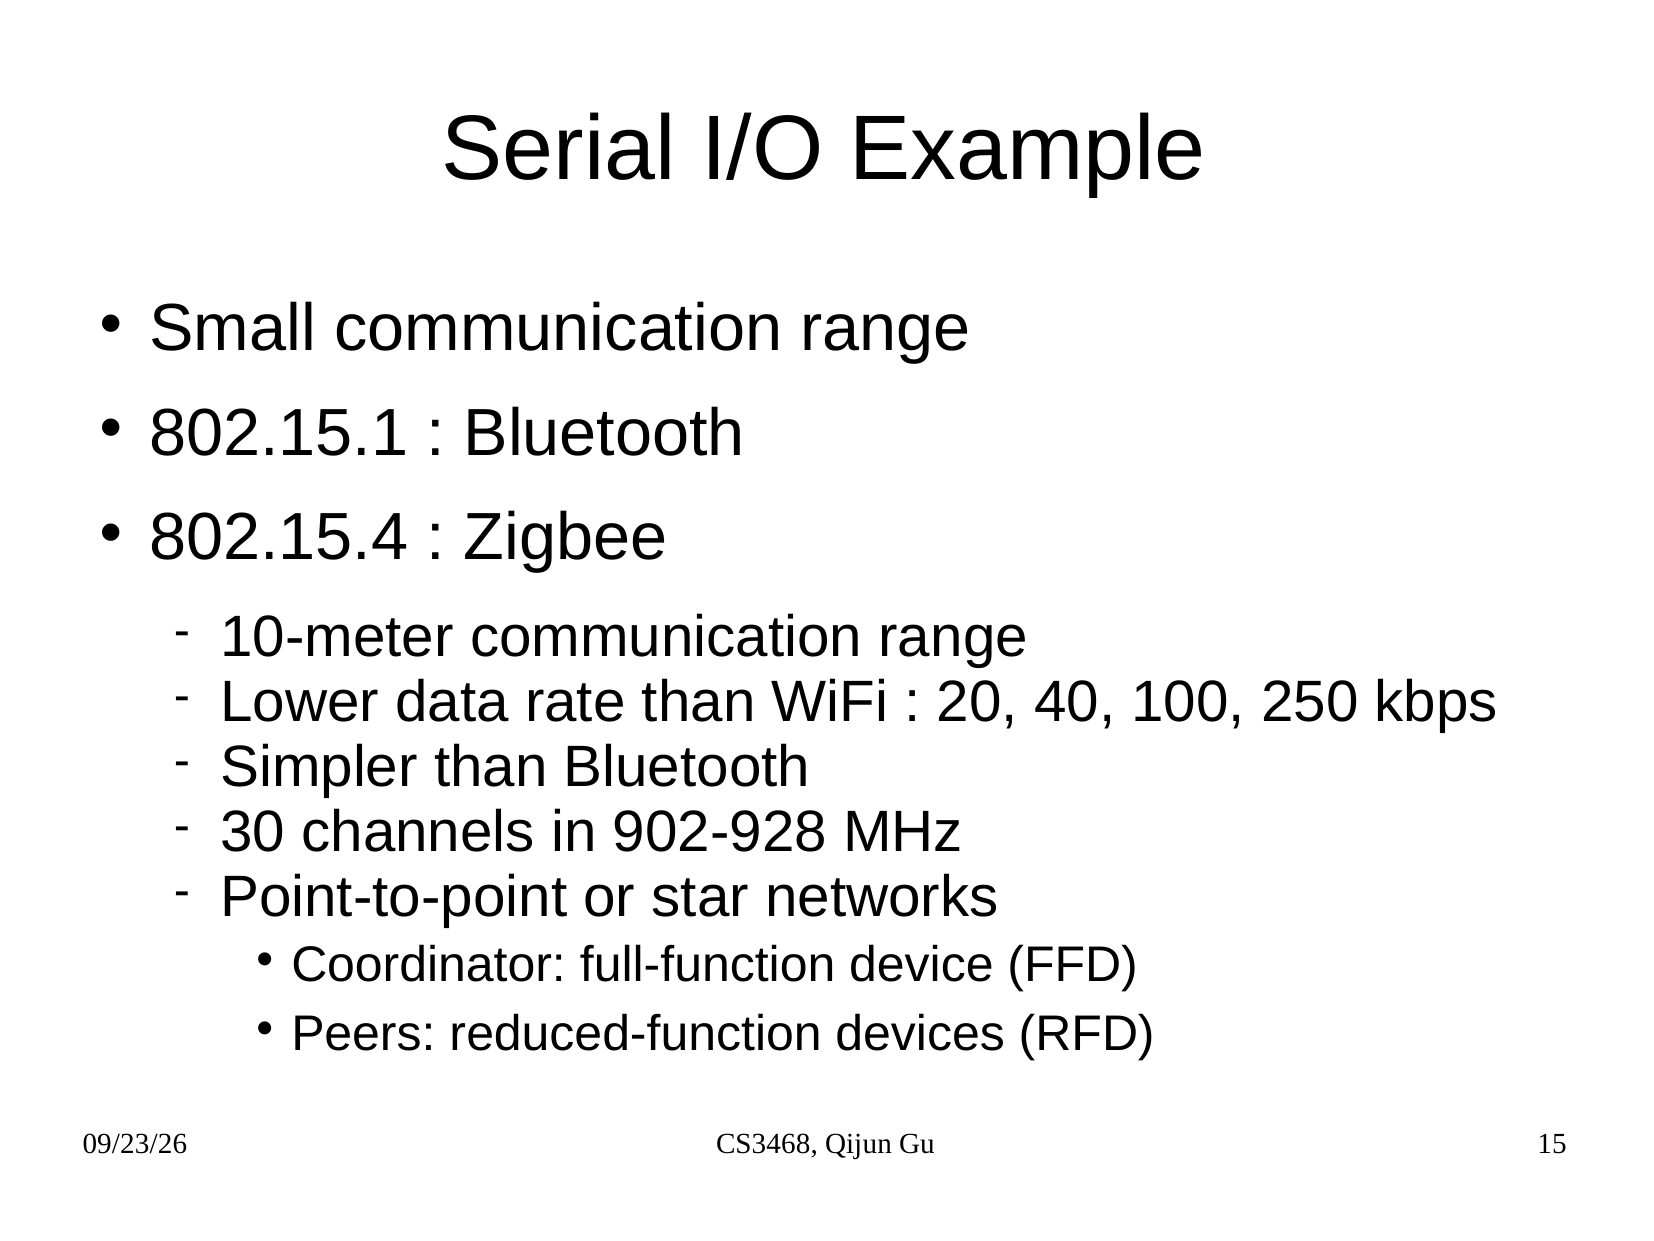

# Serial I/O Example
Small communication range
802.15.1 : Bluetooth
802.15.4 : Zigbee
10-meter communication range
Lower data rate than WiFi : 20, 40, 100, 250 kbps
Simpler than Bluetooth
30 channels in 902-928 MHz
Point-to-point or star networks
Coordinator: full-function device (FFD)‏
Peers: reduced-function devices (RFD)‏
CS3468, Qijun Gu
15